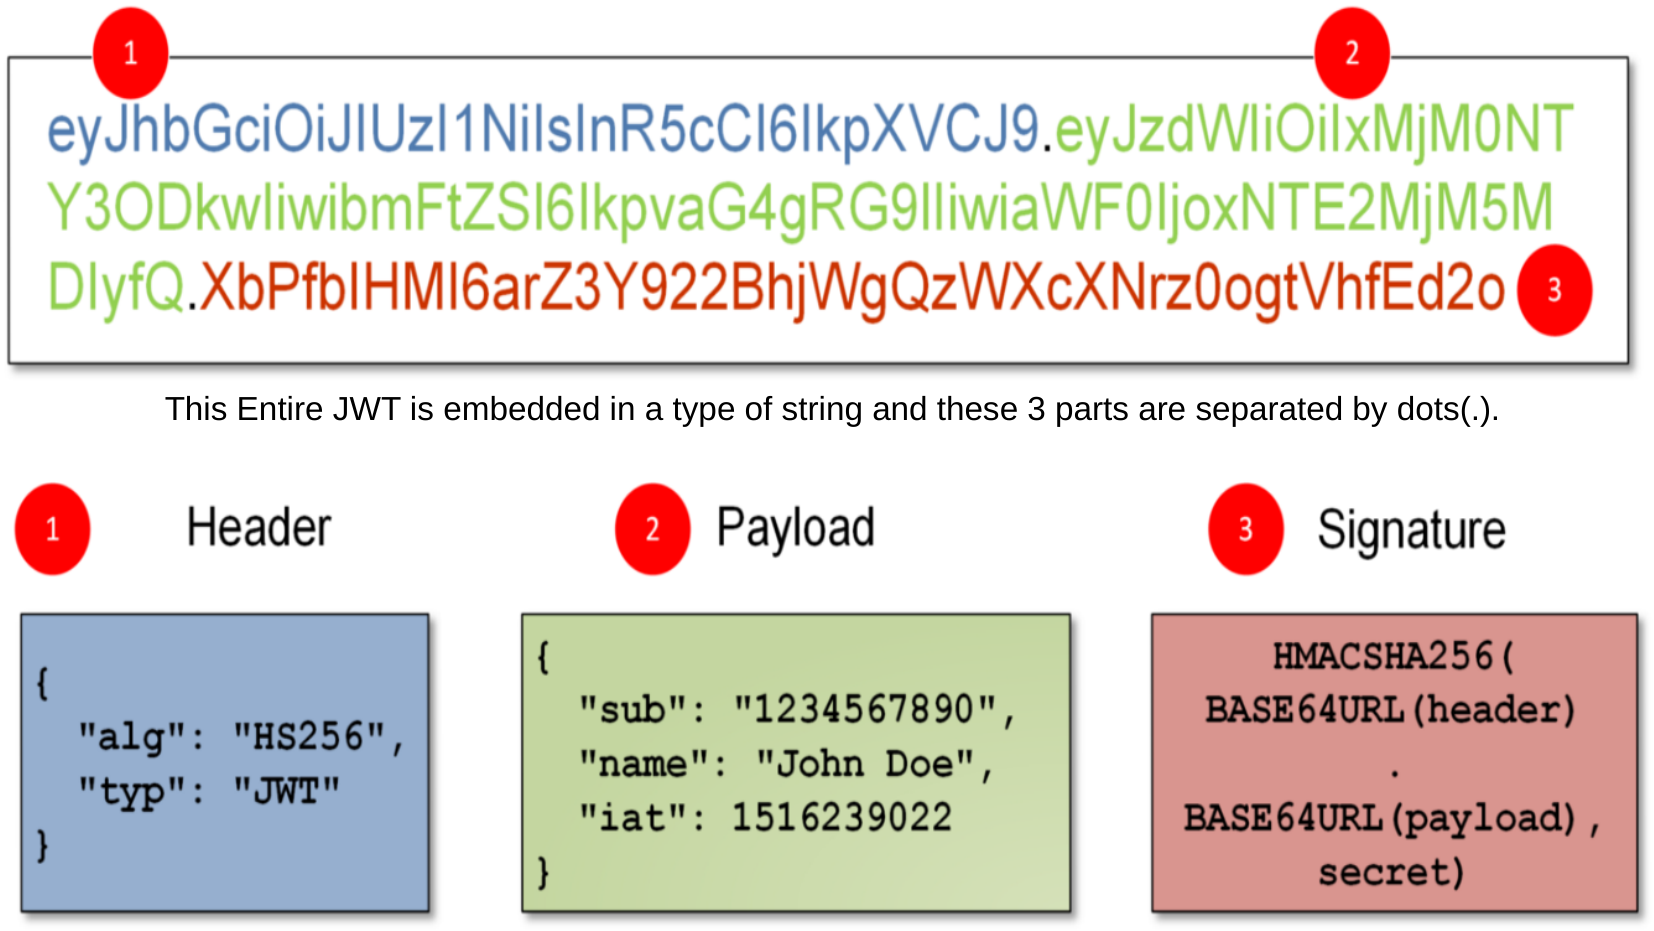

# This Entire JWT is embedded in a type of string and these 3 parts are separated by dots(.).
This Entire JWT is embedded in a type of string and these 3 parts are separated by dots(.).